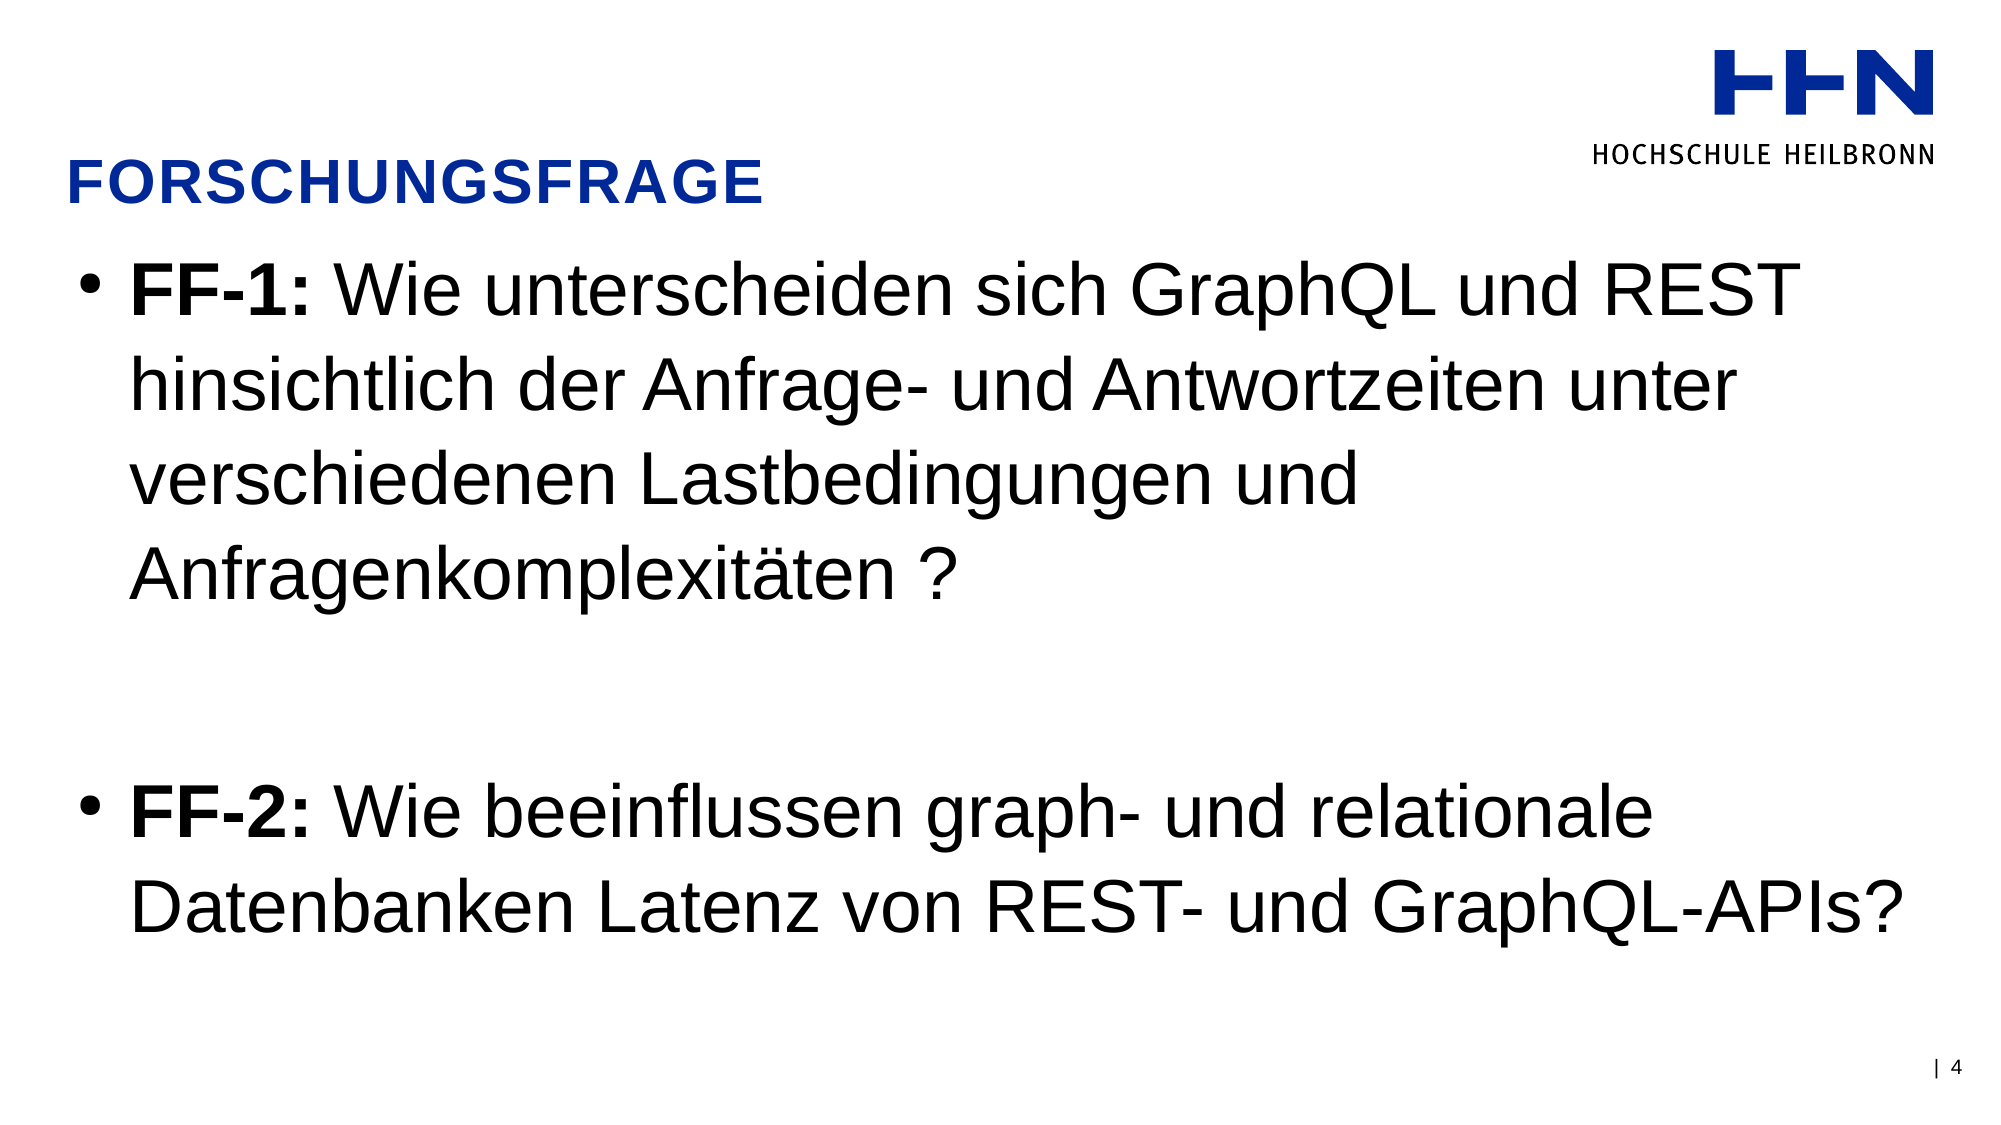

Forschungsfrage
# FF-1: Wie unterscheiden sich GraphQL und REST hinsichtlich der Anfrage- und Antwortzeiten unter verschiedenen Lastbedingungen und Anfragenkomplexitäten ?
FF-2: Wie beeinflussen graph- und relationale Datenbanken Latenz von REST- und GraphQL-APIs?
Bachelor Kolloquium | Robin Hefner | AIB | WiSe 2024/25